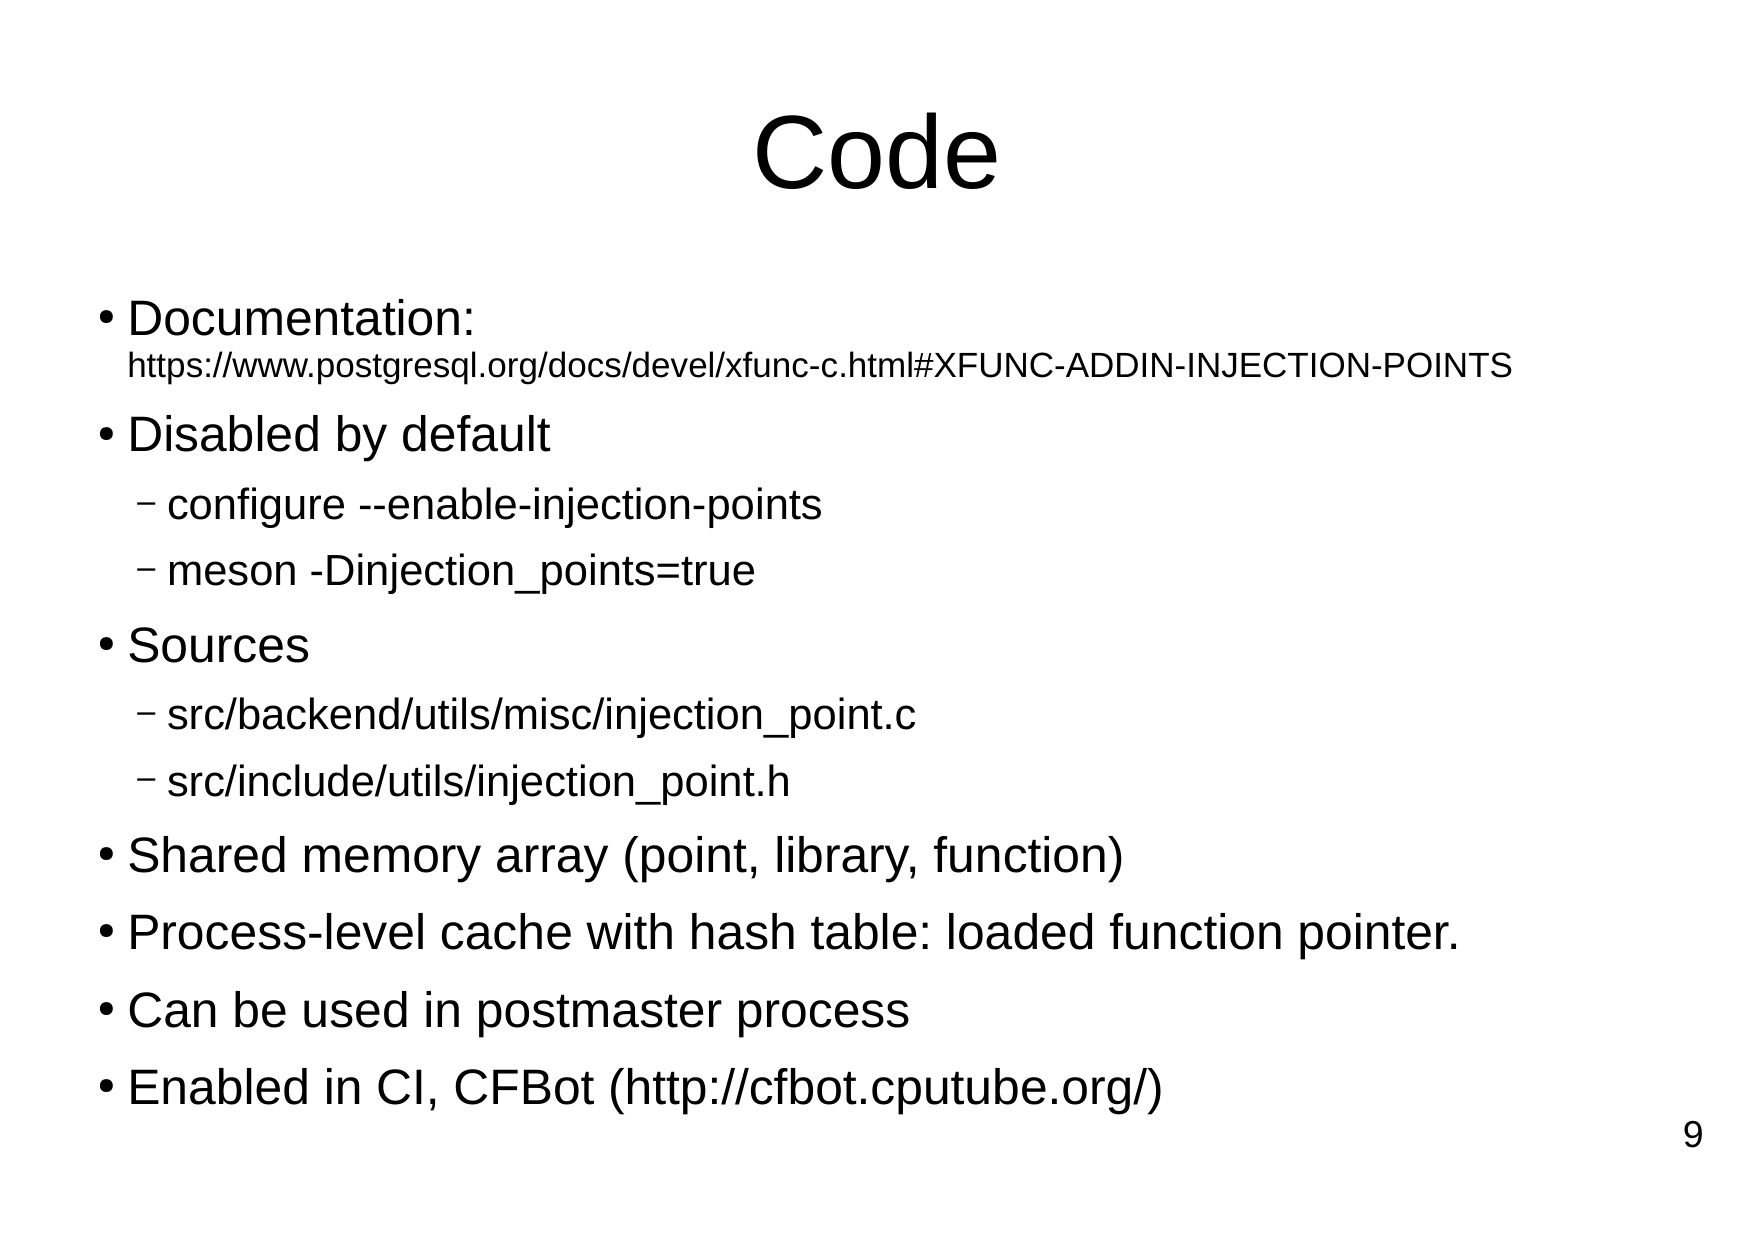

# Code
Documentation:
https://www.postgresql.org/docs/devel/xfunc-c.html#XFUNC-ADDIN-INJECTION-POINTS
Disabled by default
configure --enable-injection-points
meson -Dinjection_points=true
Sources
src/backend/utils/misc/injection_point.c
src/include/utils/injection_point.h
Shared memory array (point, library, function)
Process-level cache with hash table: loaded function pointer.
Can be used in postmaster process
Enabled in CI, CFBot (http://cfbot.cputube.org/)